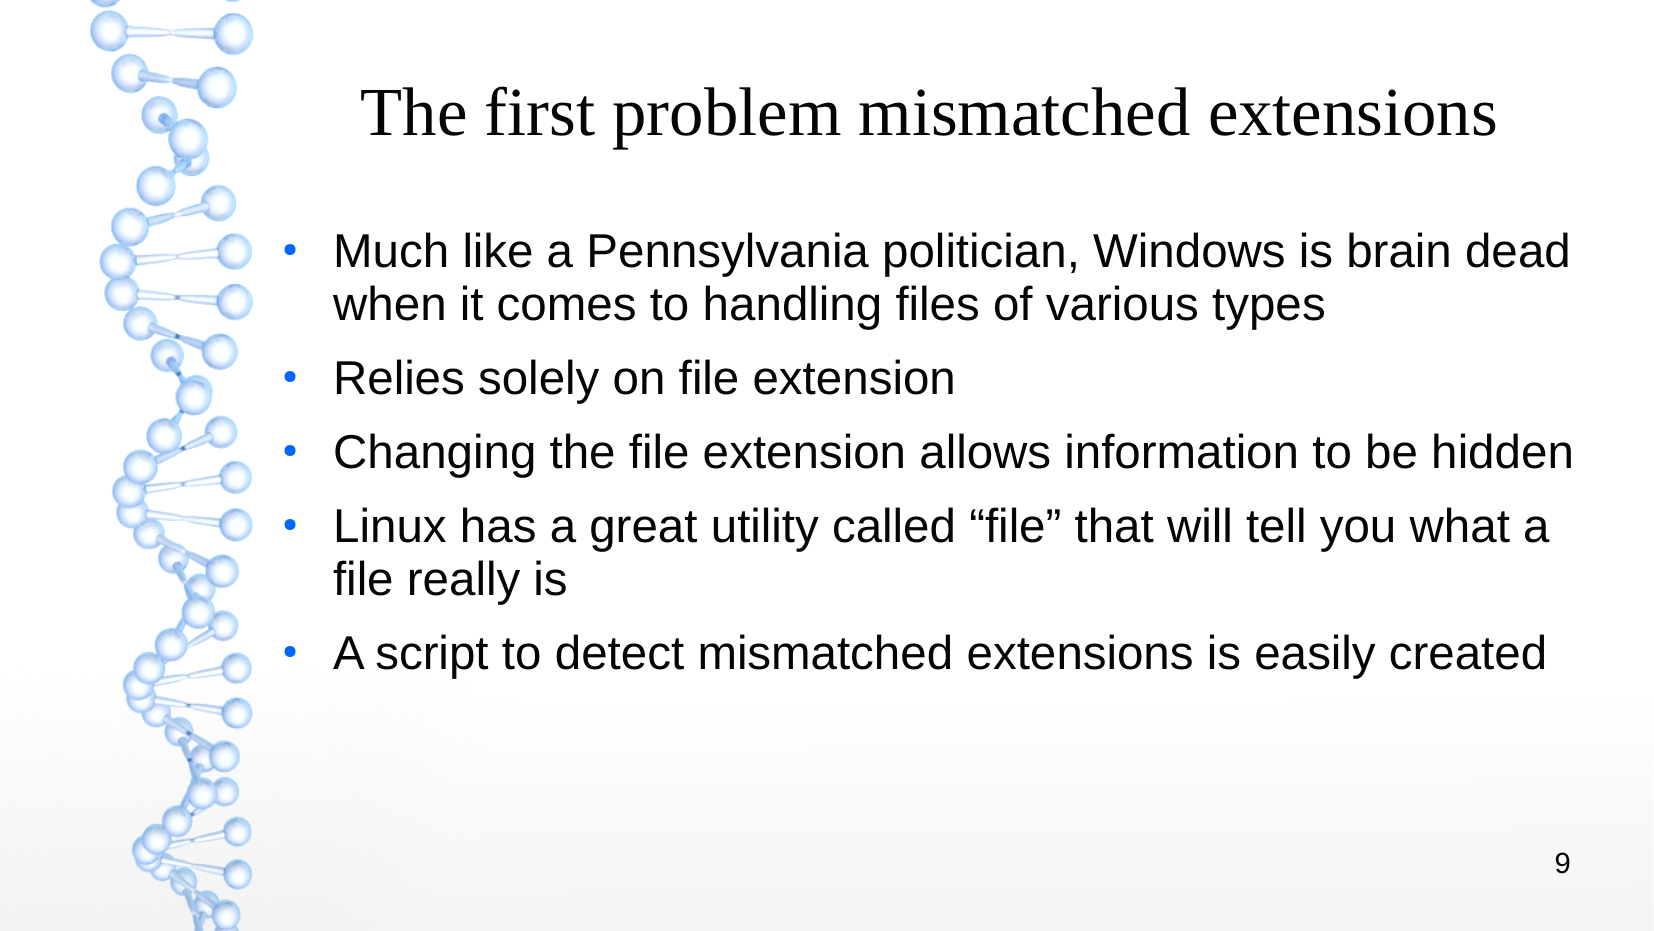

# The first problem mismatched extensions
Much like a Pennsylvania politician, Windows is brain dead when it comes to handling files of various types
Relies solely on file extension
Changing the file extension allows information to be hidden
Linux has a great utility called “file” that will tell you what a file really is
A script to detect mismatched extensions is easily created
9